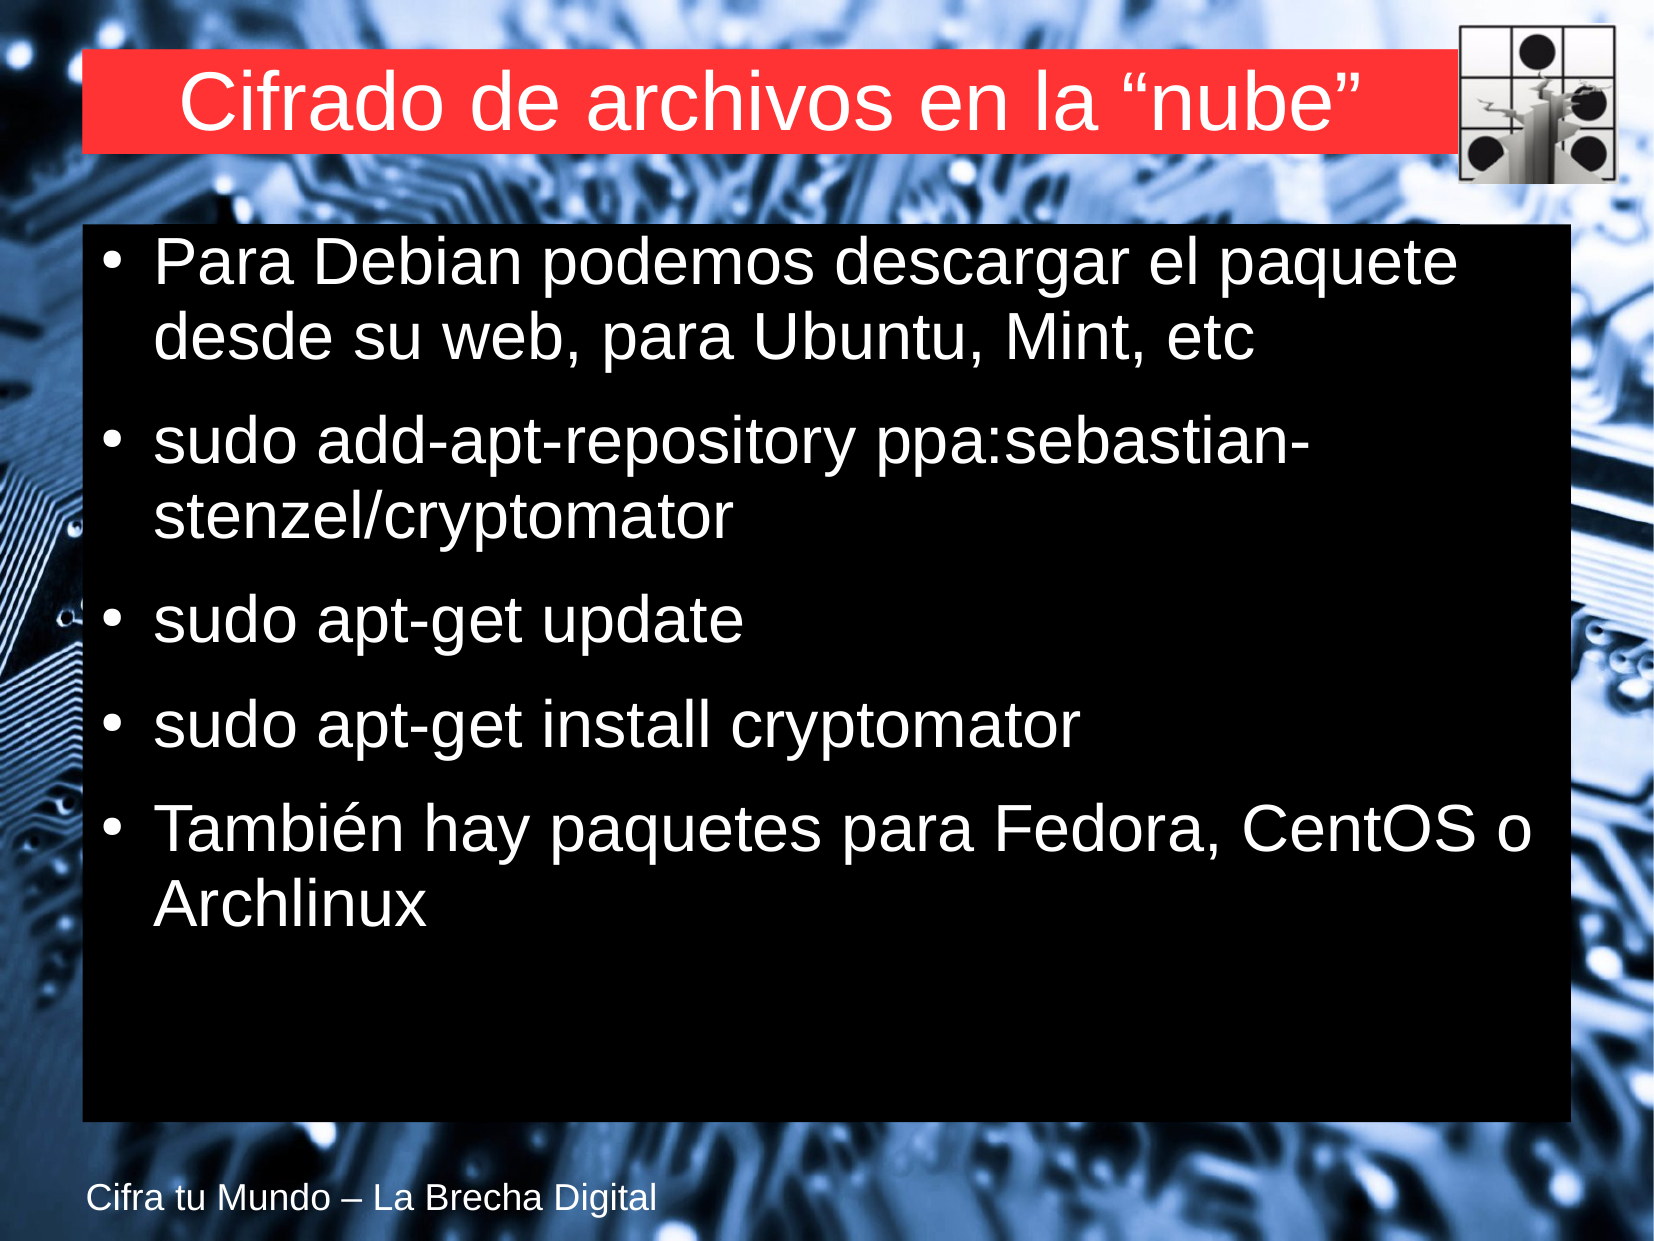

# Cifrando archivos en la “nube”
Tráfico de datos seguro con Tor y/o VPN
Cifrado de archivos en la “nube”
Para Debian podemos descargar el paquete desde su web, para Ubuntu, Mint, etc
sudo add-apt-repository ppa:sebastian-stenzel/cryptomator
sudo apt-get update
sudo apt-get install cryptomator
También hay paquetes para Fedora, CentOS o Archlinux
Cifra tu Mundo – La Brecha Digital